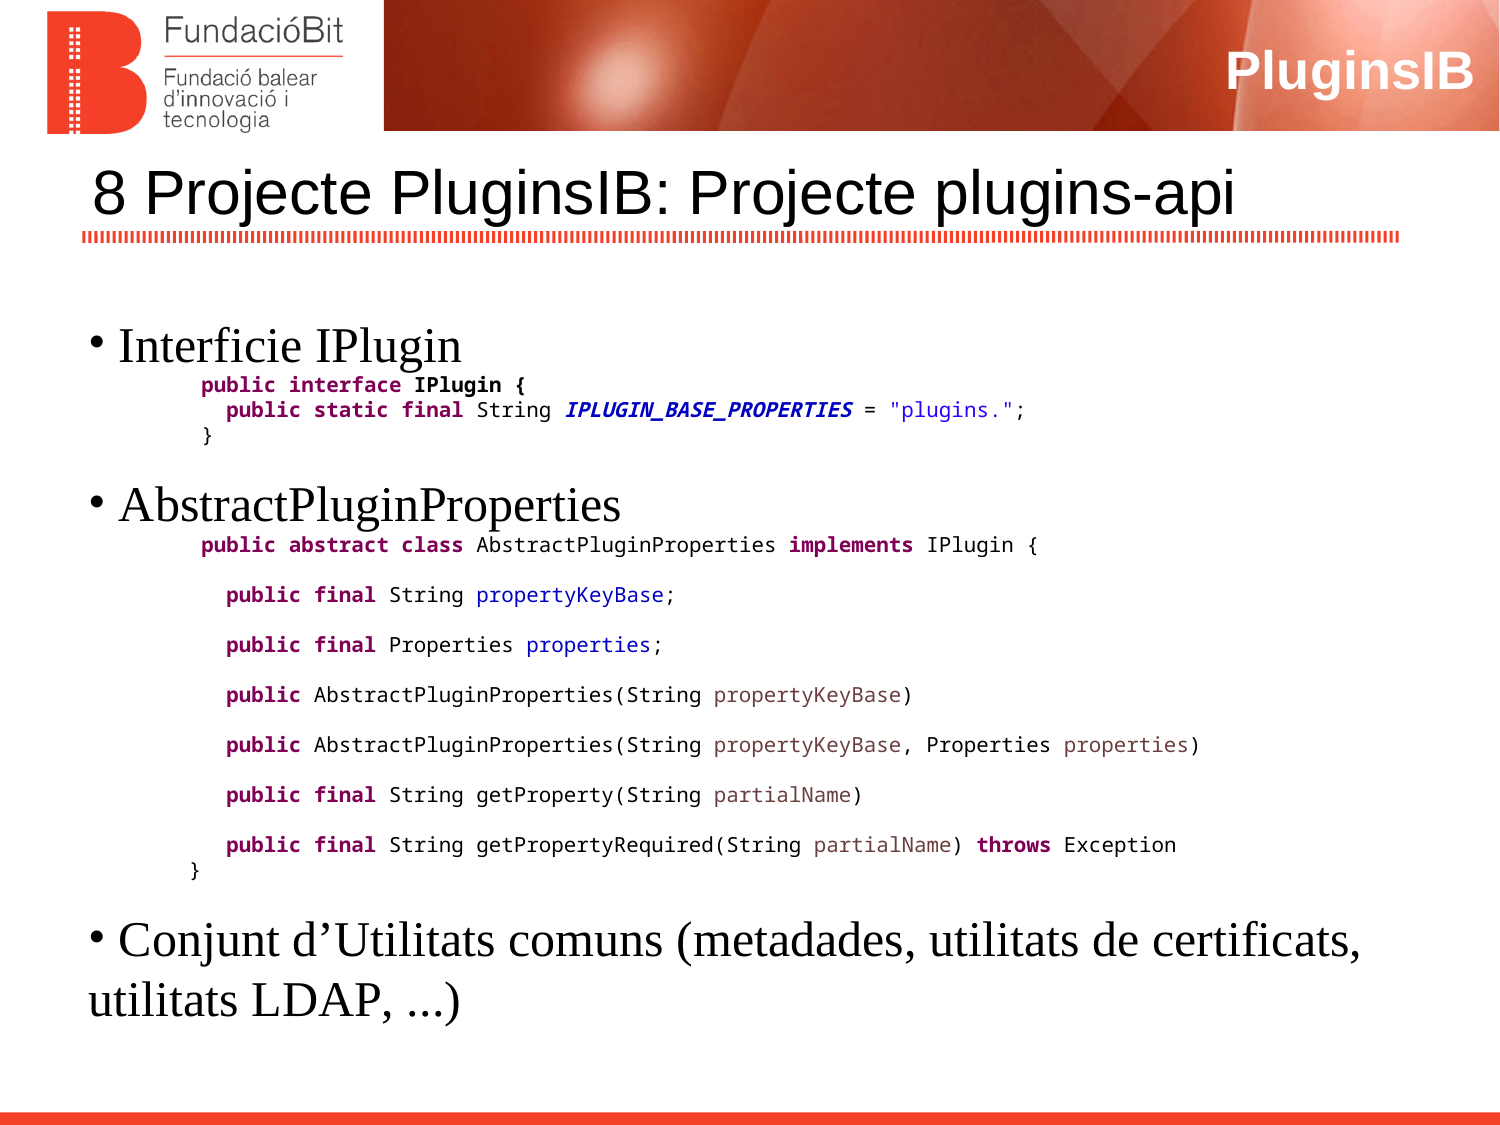

# PluginsIB
 8 Projecte PluginsIB: Projecte plugins-api
 Interficie IPlugin
 public interface IPlugin {
 public static final String IPLUGIN_BASE_PROPERTIES = "plugins.";
 }
 AbstractPluginProperties
 public abstract class AbstractPluginProperties implements IPlugin {
 public final String propertyKeyBase;
 public final Properties properties;
 public AbstractPluginProperties(String propertyKeyBase)
 public AbstractPluginProperties(String propertyKeyBase, Properties properties)
 public final String getProperty(String partialName)
 public final String getPropertyRequired(String partialName) throws Exception
 }
 Conjunt d’Utilitats comuns (metadades, utilitats de certificats, utilitats LDAP, ...)